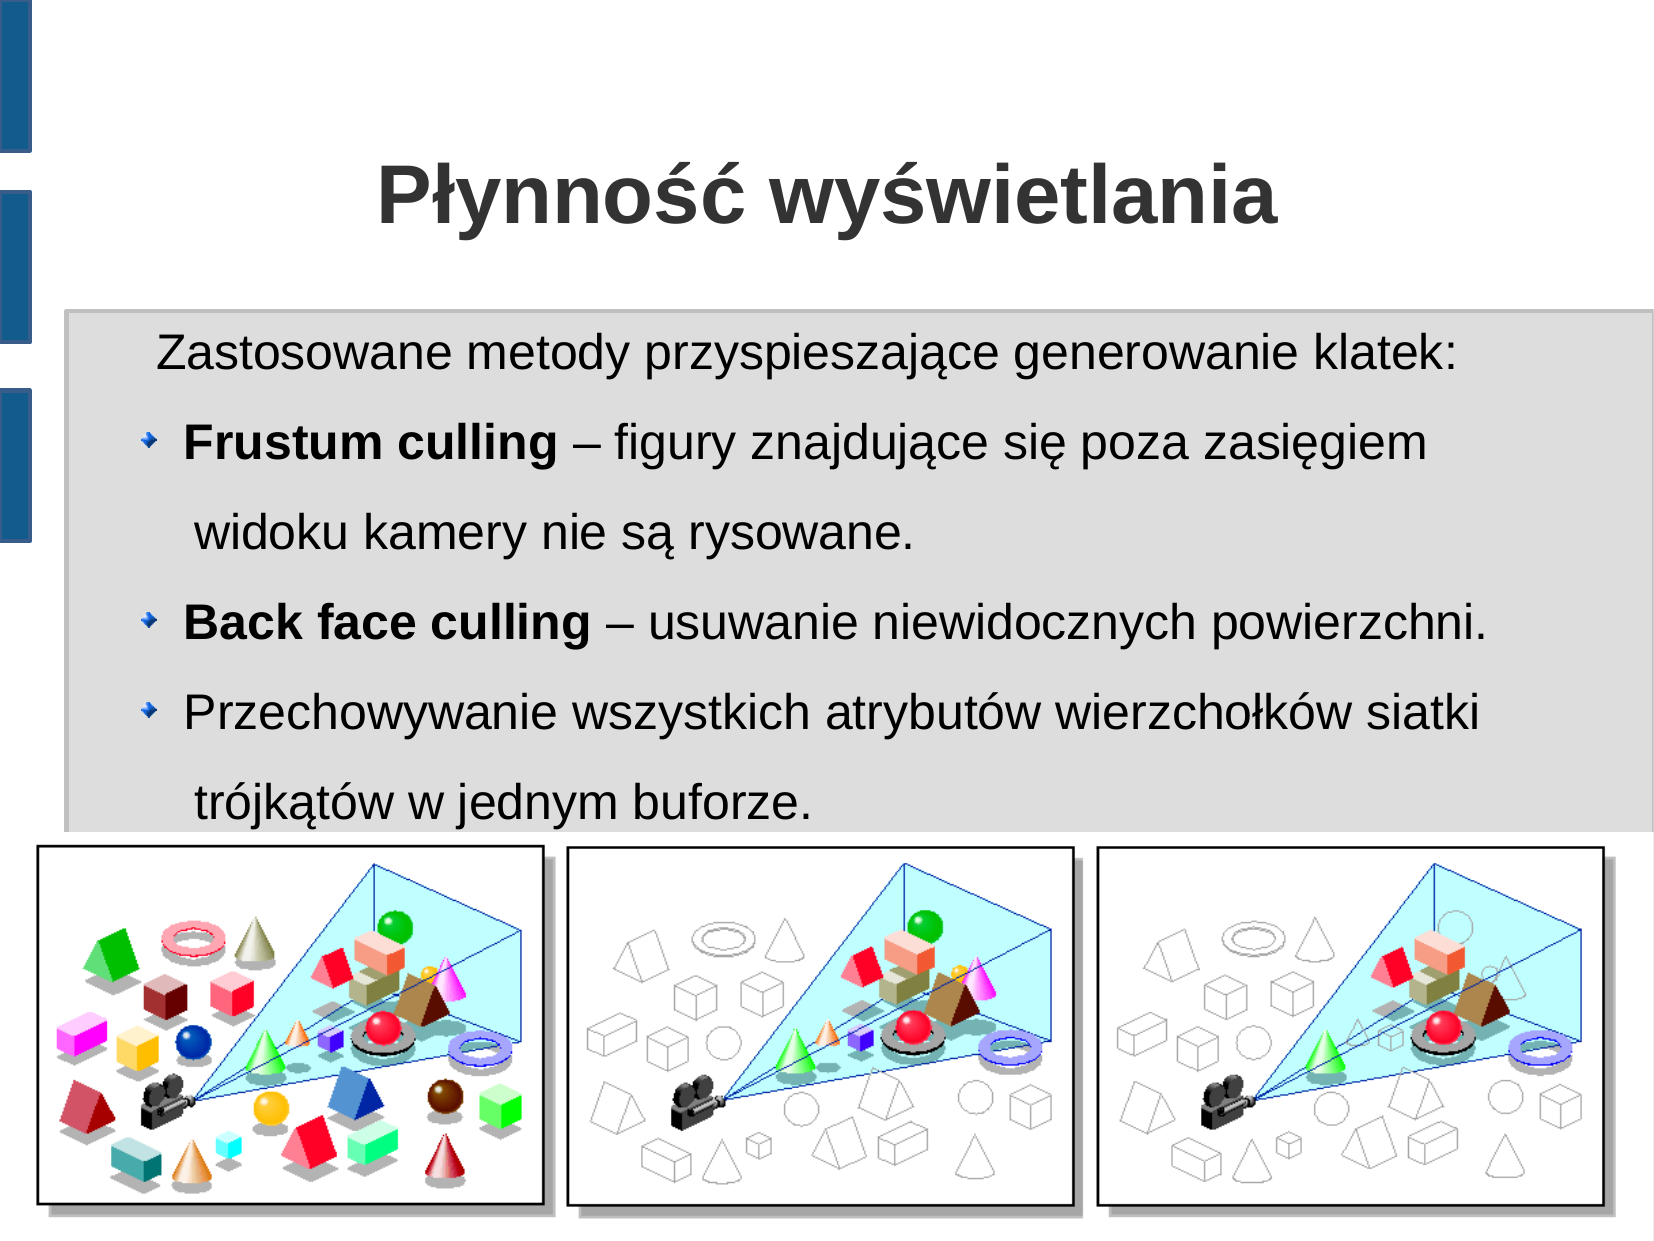

# Płynność wyświetlania
Zastosowane metody przyspieszające generowanie klatek:
 Frustum culling – figury znajdujące się poza zasięgiem widoku kamery nie są rysowane.
 Back face culling – usuwanie niewidocznych powierzchni.
 Przechowywanie wszystkich atrybutów wierzchołków siatki trójkątów w jednym buforze.